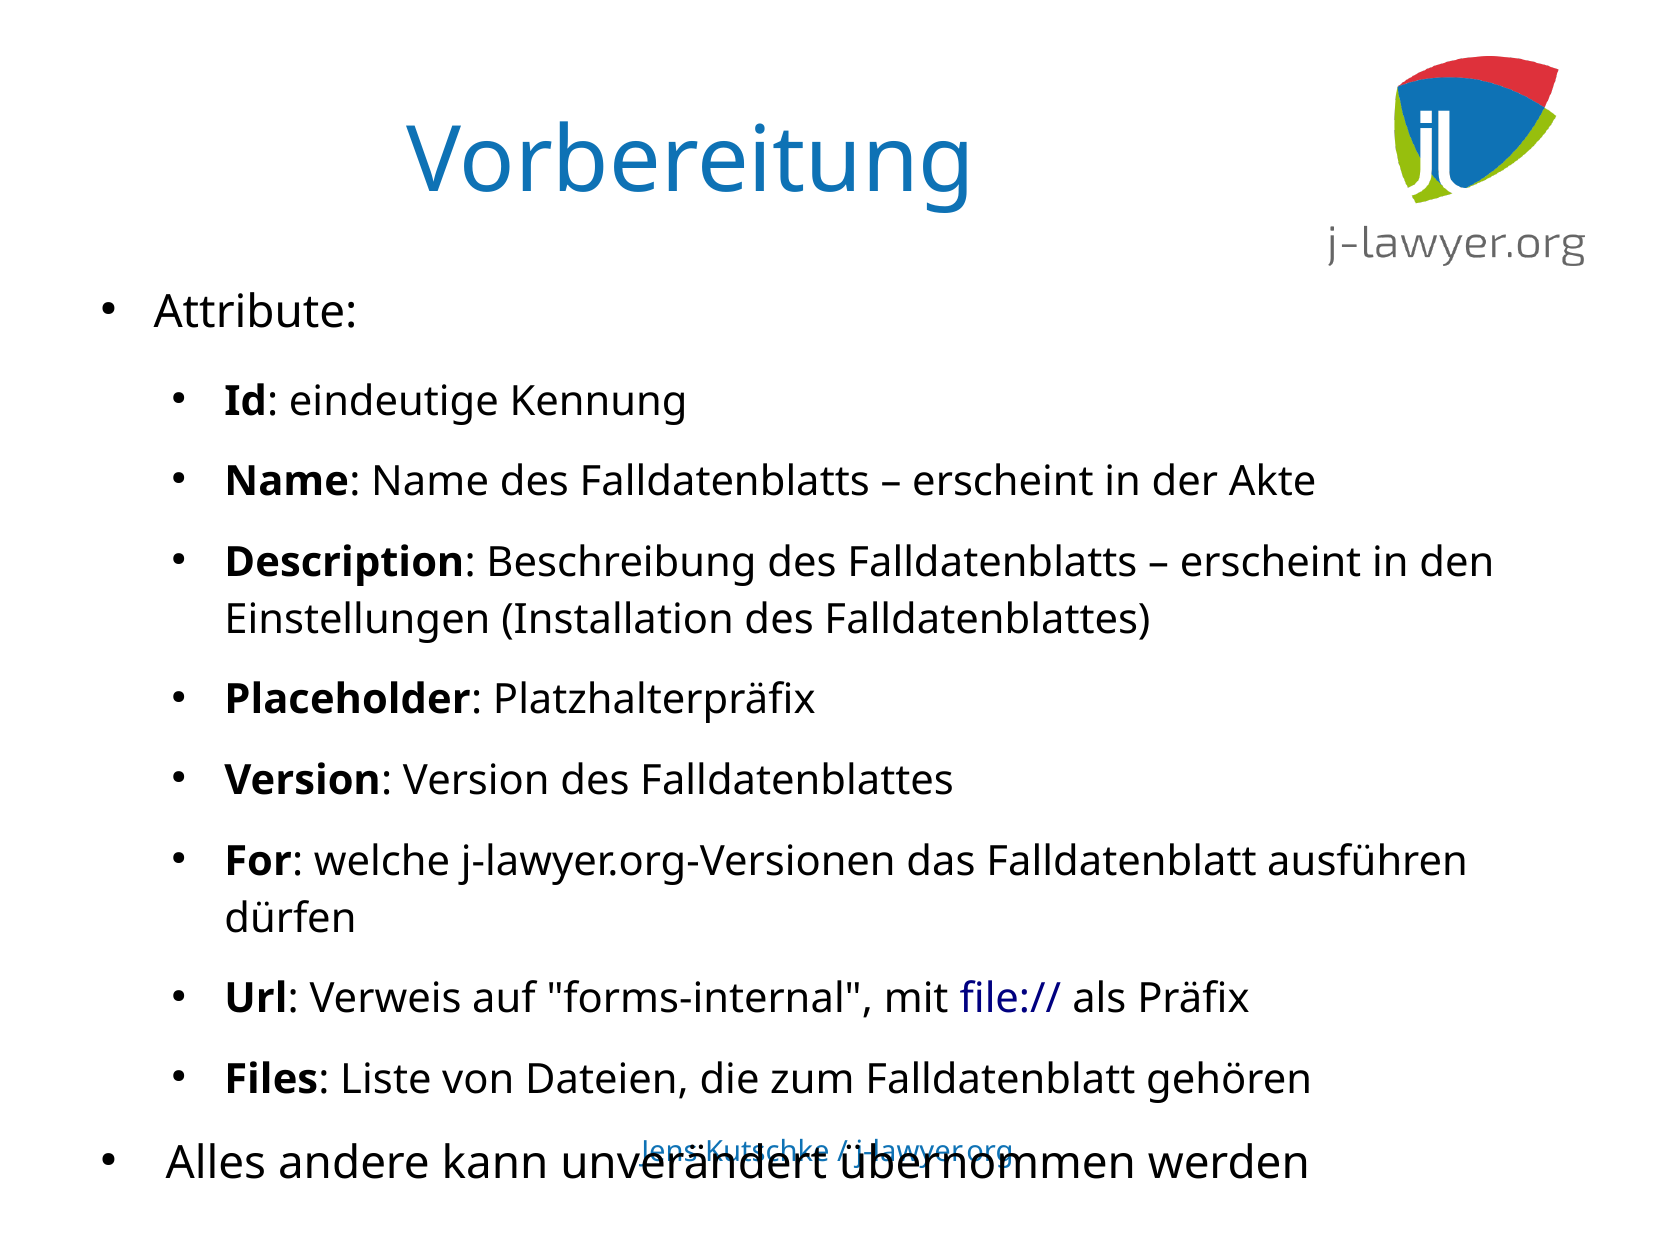

# Vorbereitung
Attribute:
Id: eindeutige Kennung
Name: Name des Falldatenblatts – erscheint in der Akte
Description: Beschreibung des Falldatenblatts – erscheint in den Einstellungen (Installation des Falldatenblattes)
Placeholder: Platzhalterpräfix
Version: Version des Falldatenblattes
For: welche j-lawyer.org-Versionen das Falldatenblatt ausführen dürfen
Url: Verweis auf "forms-internal", mit file:// als Präfix
Files: Liste von Dateien, die zum Falldatenblatt gehören
 Alles andere kann unverändert übernommen werden